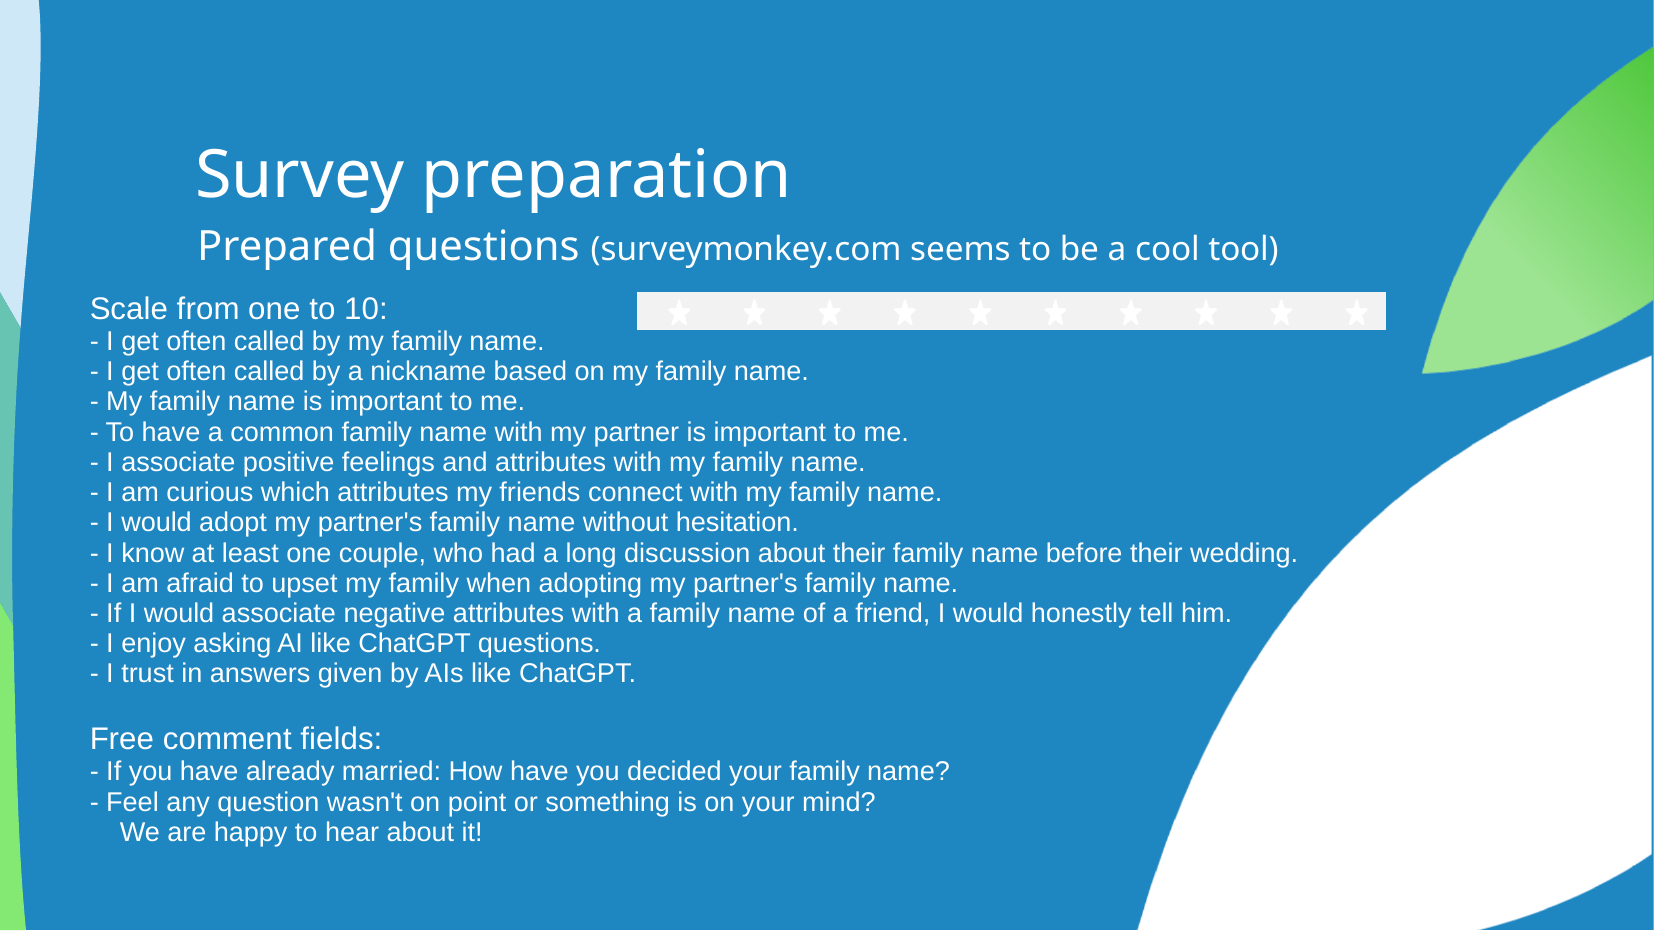

Survey preparation
Prepared questions (surveymonkey.com seems to be a cool tool)
Scale from one to 10:
- I get often called by my family name.
- I get often called by a nickname based on my family name.
- My family name is important to me.
- To have a common family name with my partner is important to me.
- I associate positive feelings and attributes with my family name.
- I am curious which attributes my friends connect with my family name.
- I would adopt my partner's family name without hesitation.
- I know at least one couple, who had a long discussion about their family name before their wedding.
- I am afraid to upset my family when adopting my partner's family name.
- If I would associate negative attributes with a family name of a friend, I would honestly tell him.
- I enjoy asking AI like ChatGPT questions.
- I trust in answers given by AIs like ChatGPT.
Free comment fields:
- If you have already married: How have you decided your family name?
- Feel any question wasn't on point or something is on your mind?
 We are happy to hear about it!